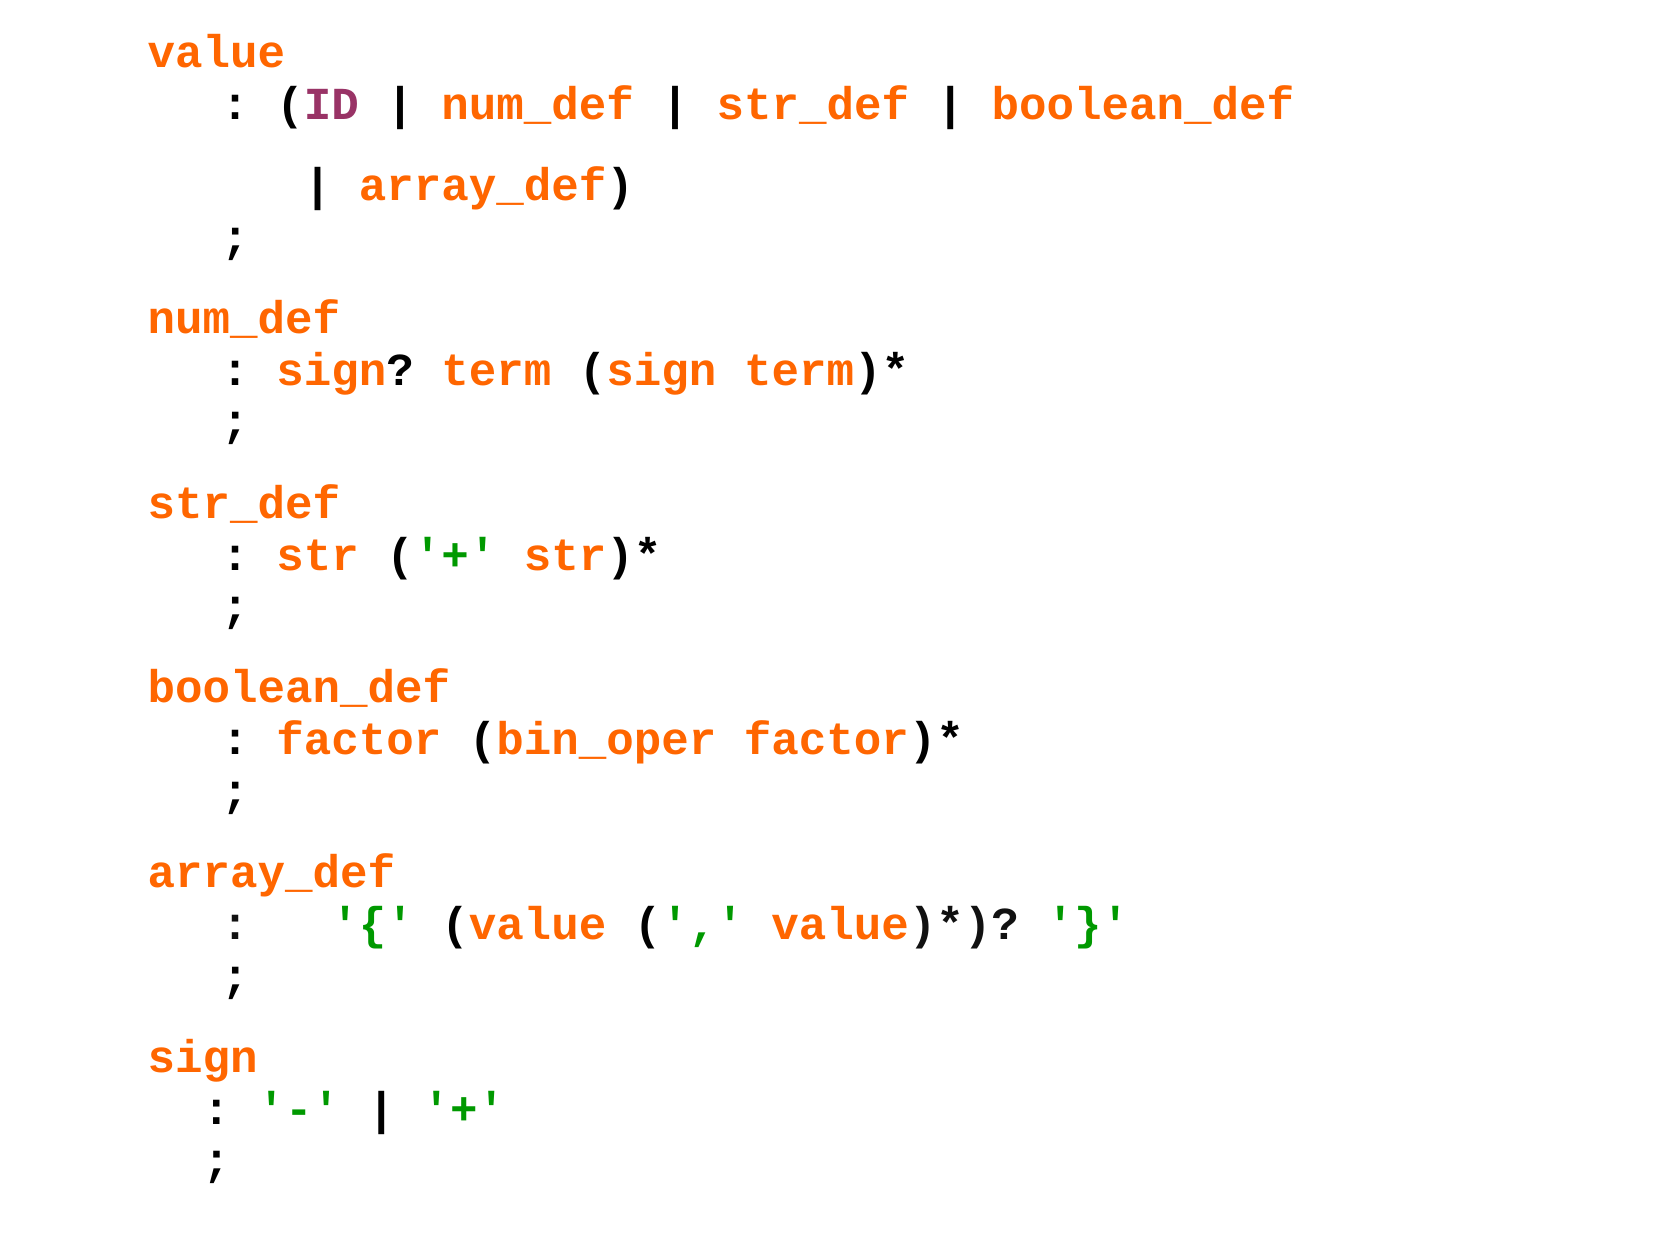

# value : (ID | num_def | str_def | boolean_def
 			 | array_def)
 		;
 		num_def
 		: sign? term (sign term)*
 		;
 		str_def
 		: str ('+' str)*
 		;
 		boolean_def
 		: factor (bin_oper factor)*
 		;
 		array_def
 		: '{' (value (',' value)*)? '}'
 		;
 		sign
 	 : '-' | '+'
 	 ;